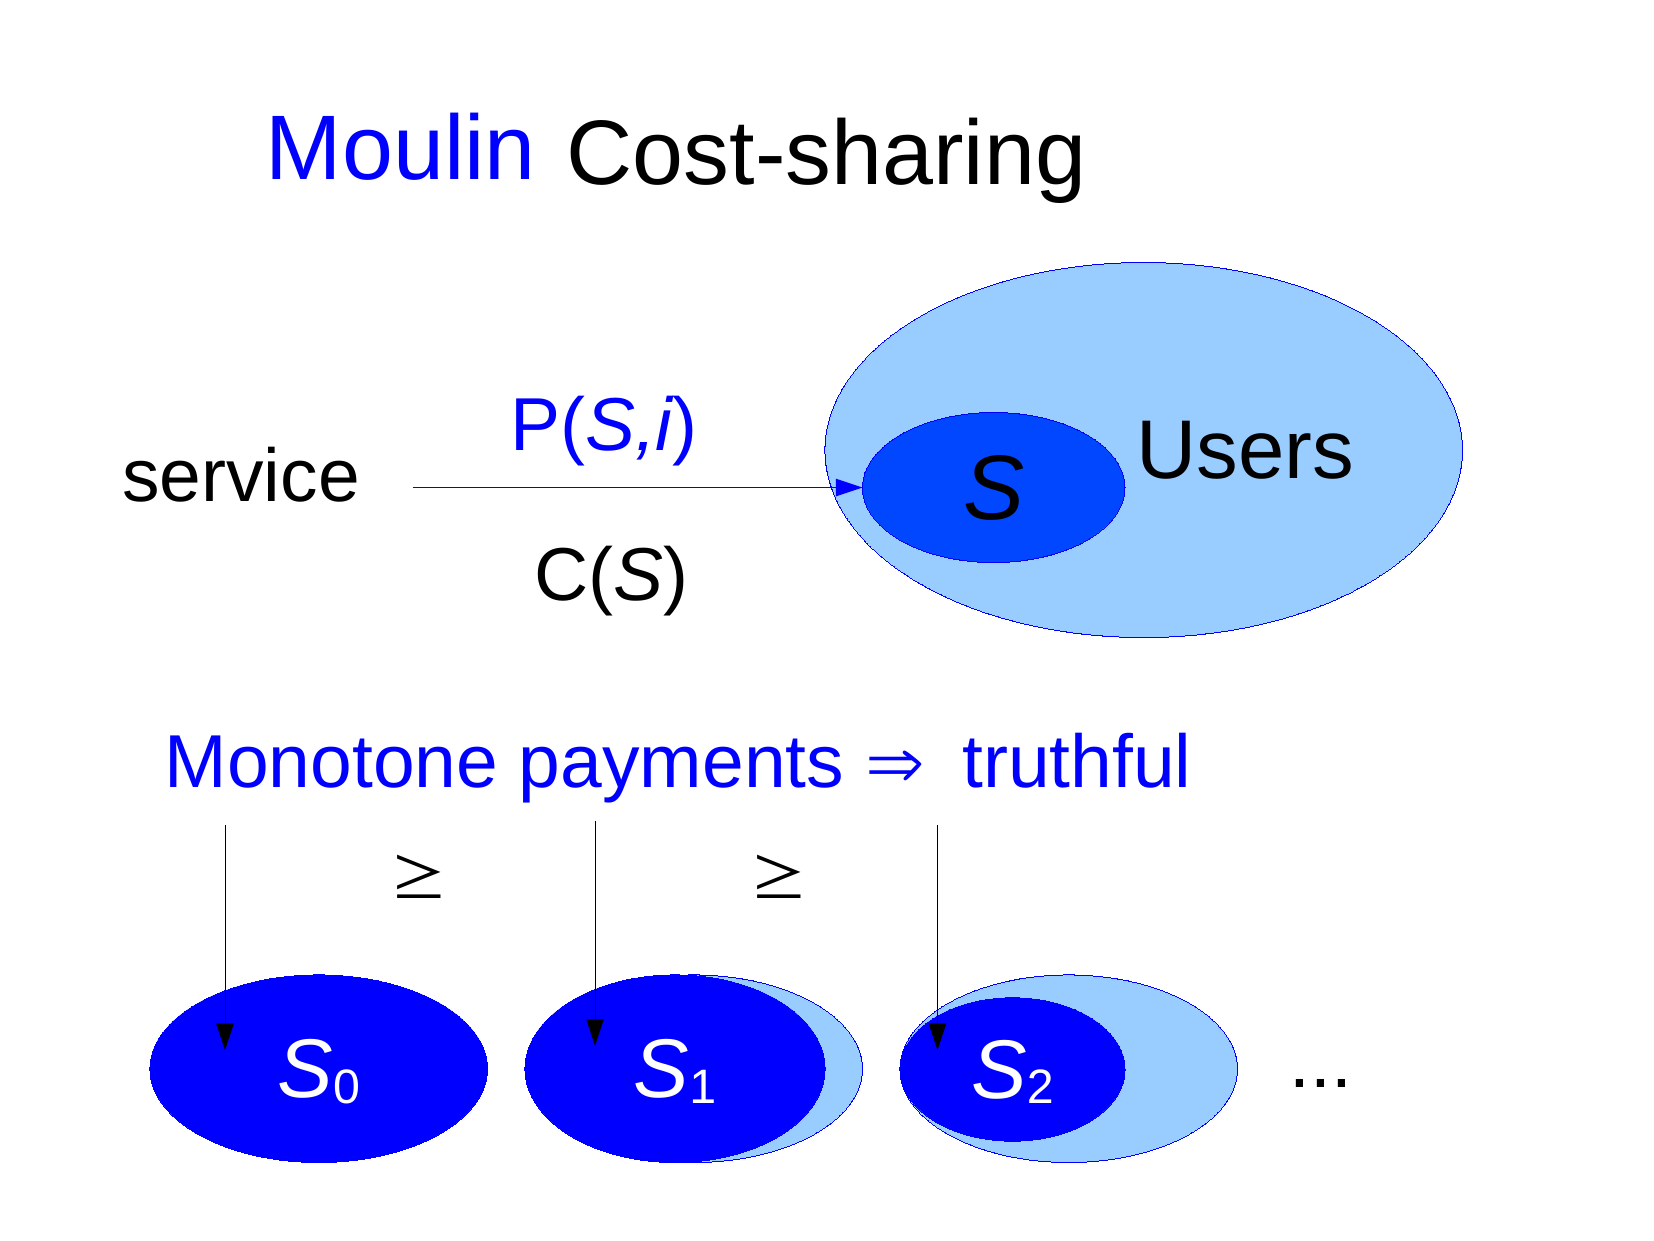

# Cost-sharing
Moulin
Users
P(S,i)
Monotone payments ⇒ truthful
S
service
C(S)
 ≥ ≥
S0
S1
S2
...